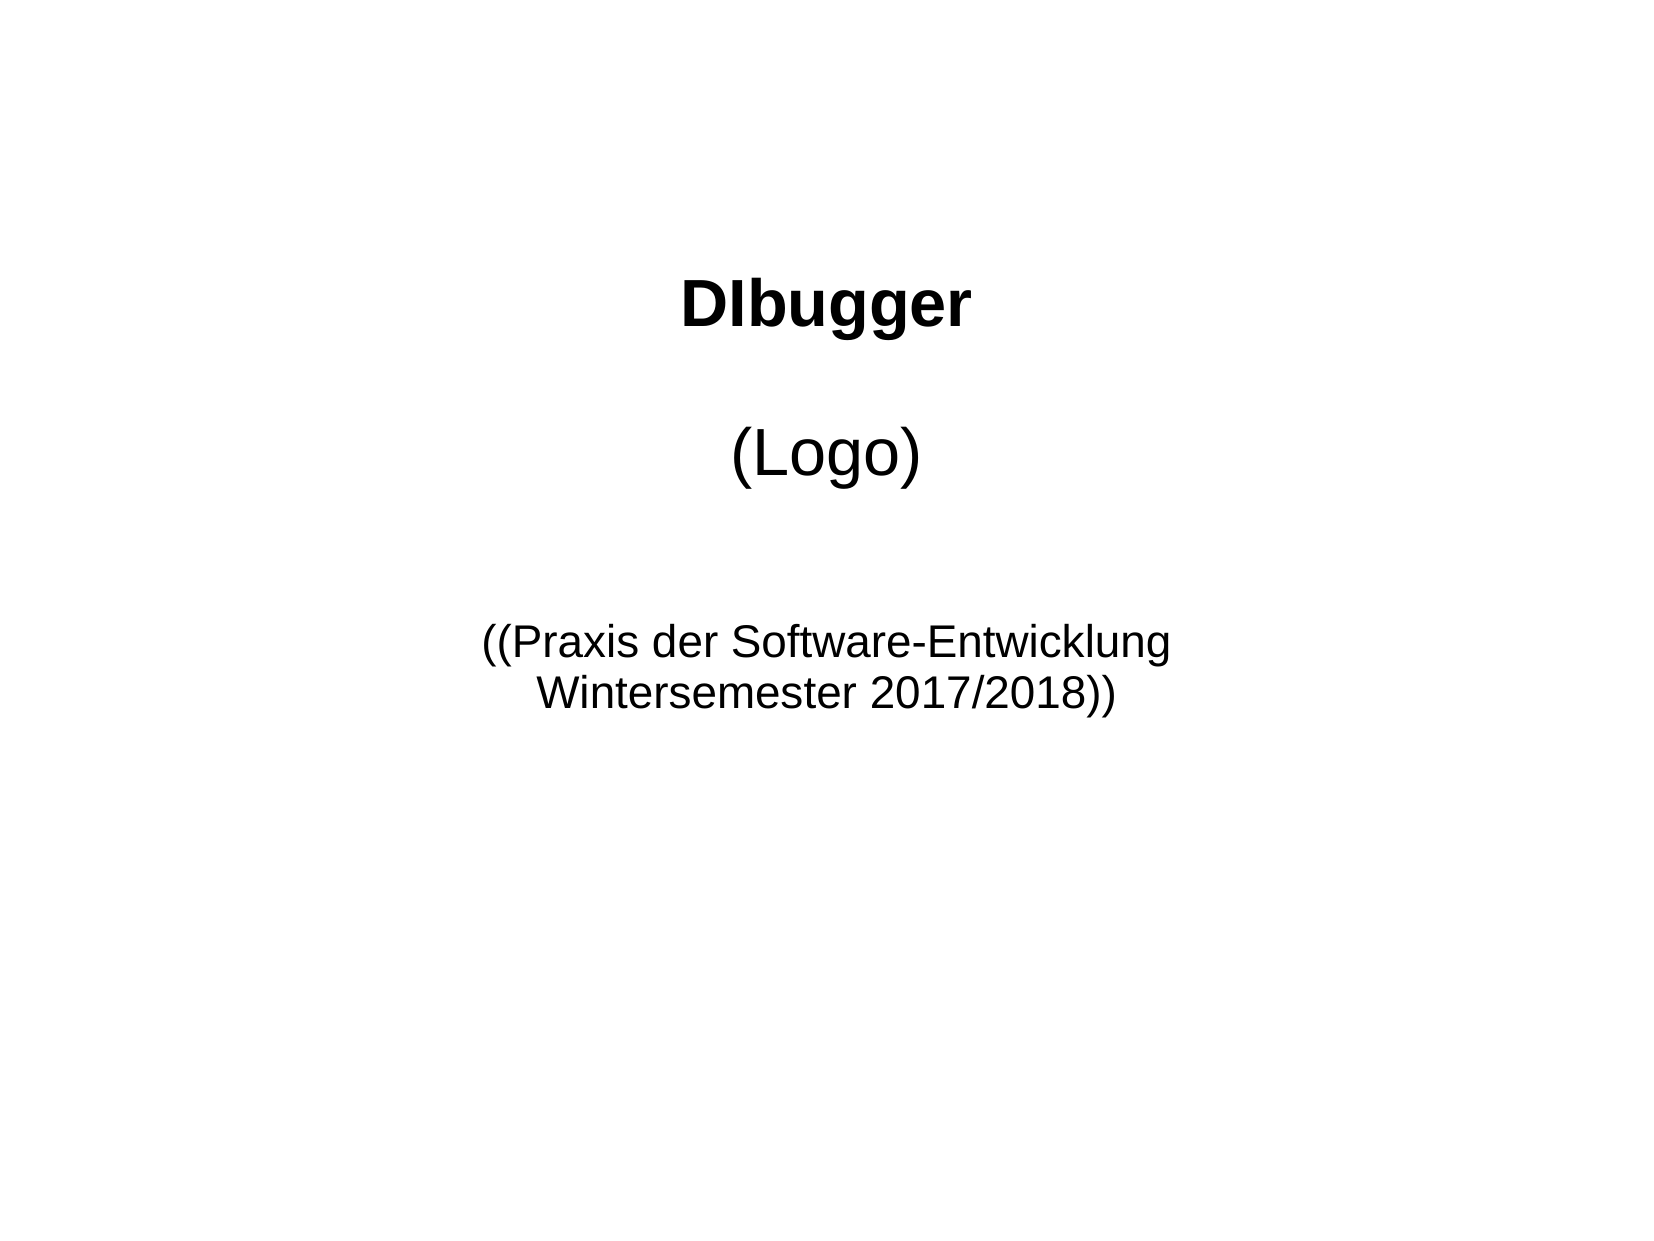

# DIbugger
(Logo)
((Praxis der Software-Entwicklung
Wintersemester 2017/2018))